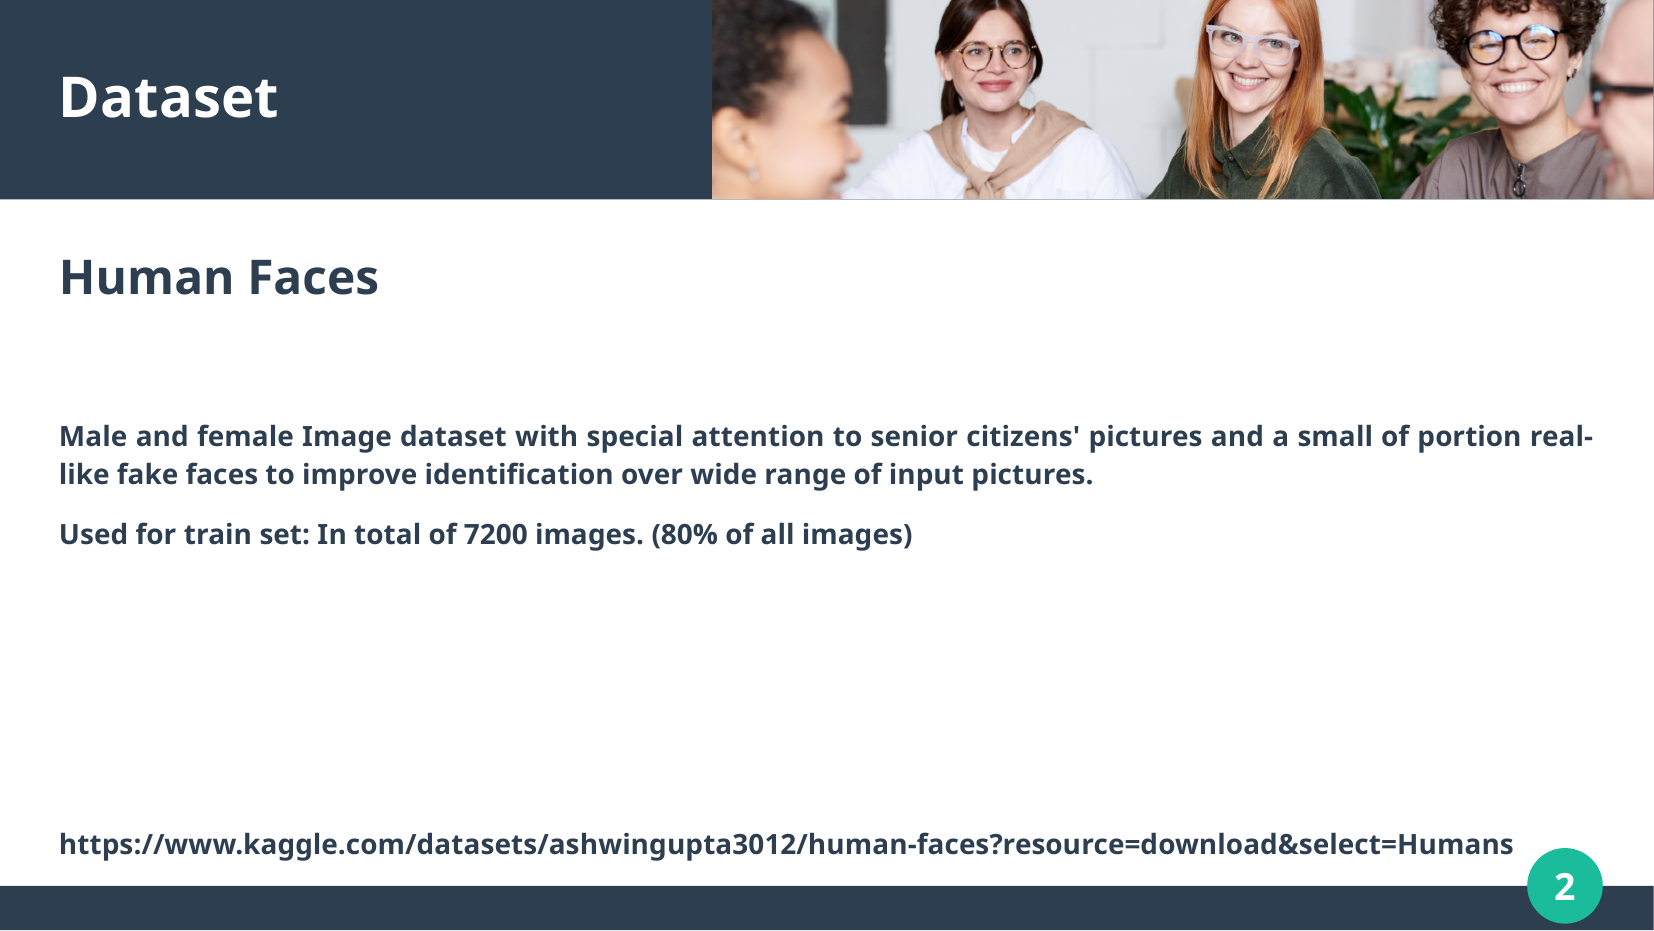

# Dataset
Human Faces
Male and female Image dataset with special attention to senior citizens' pictures and a small of portion real-like fake faces to improve identification over wide range of input pictures.
Used for train set: In total of 7200 images. (80% of all images)
https://www.kaggle.com/datasets/ashwingupta3012/human-faces?resource=download&select=Humans